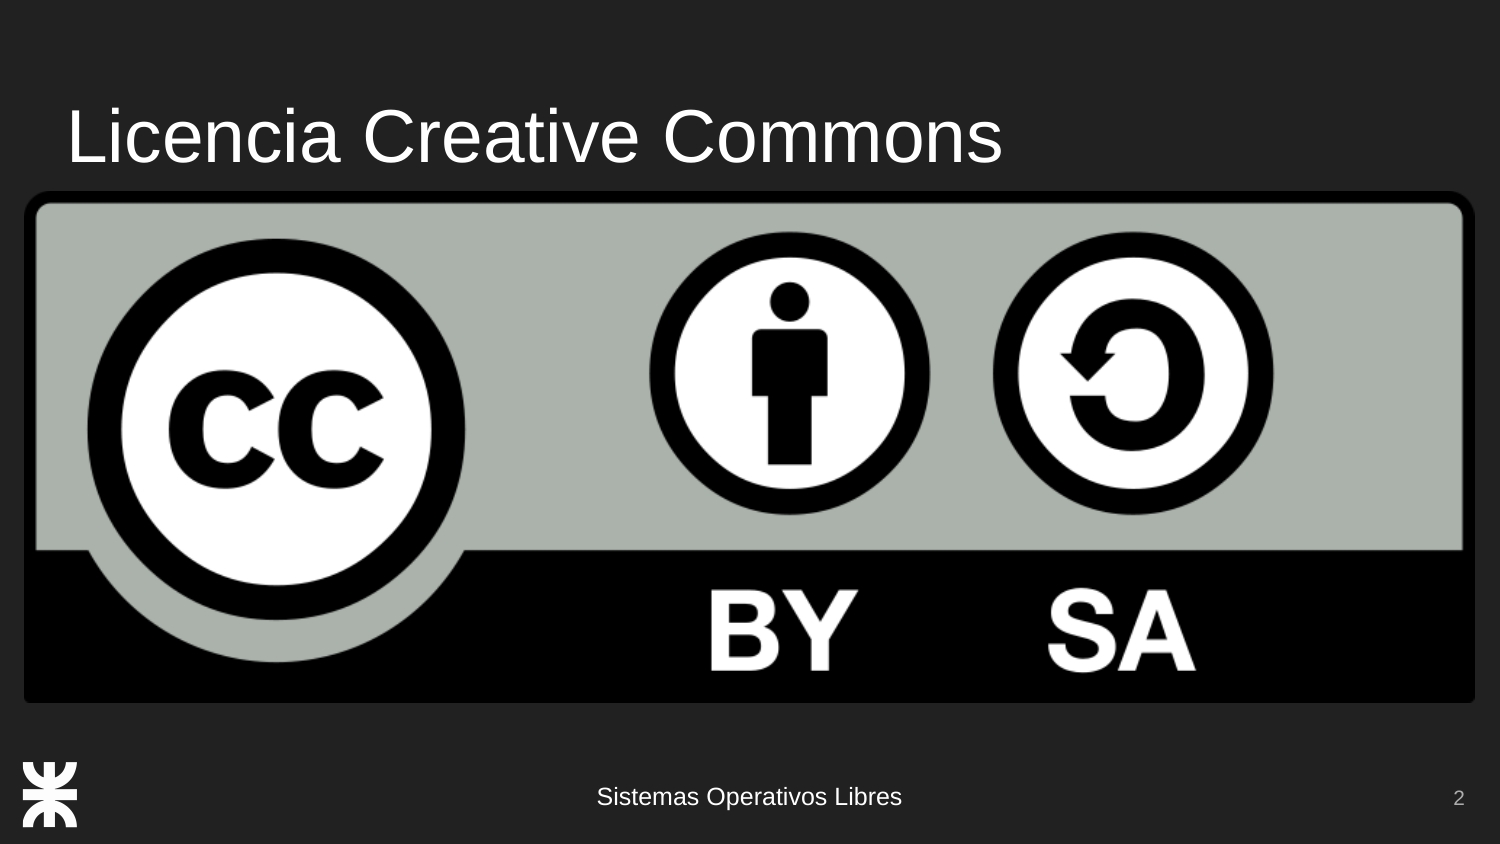

Licencia Creative Commons
# Sistemas Operativos Libres